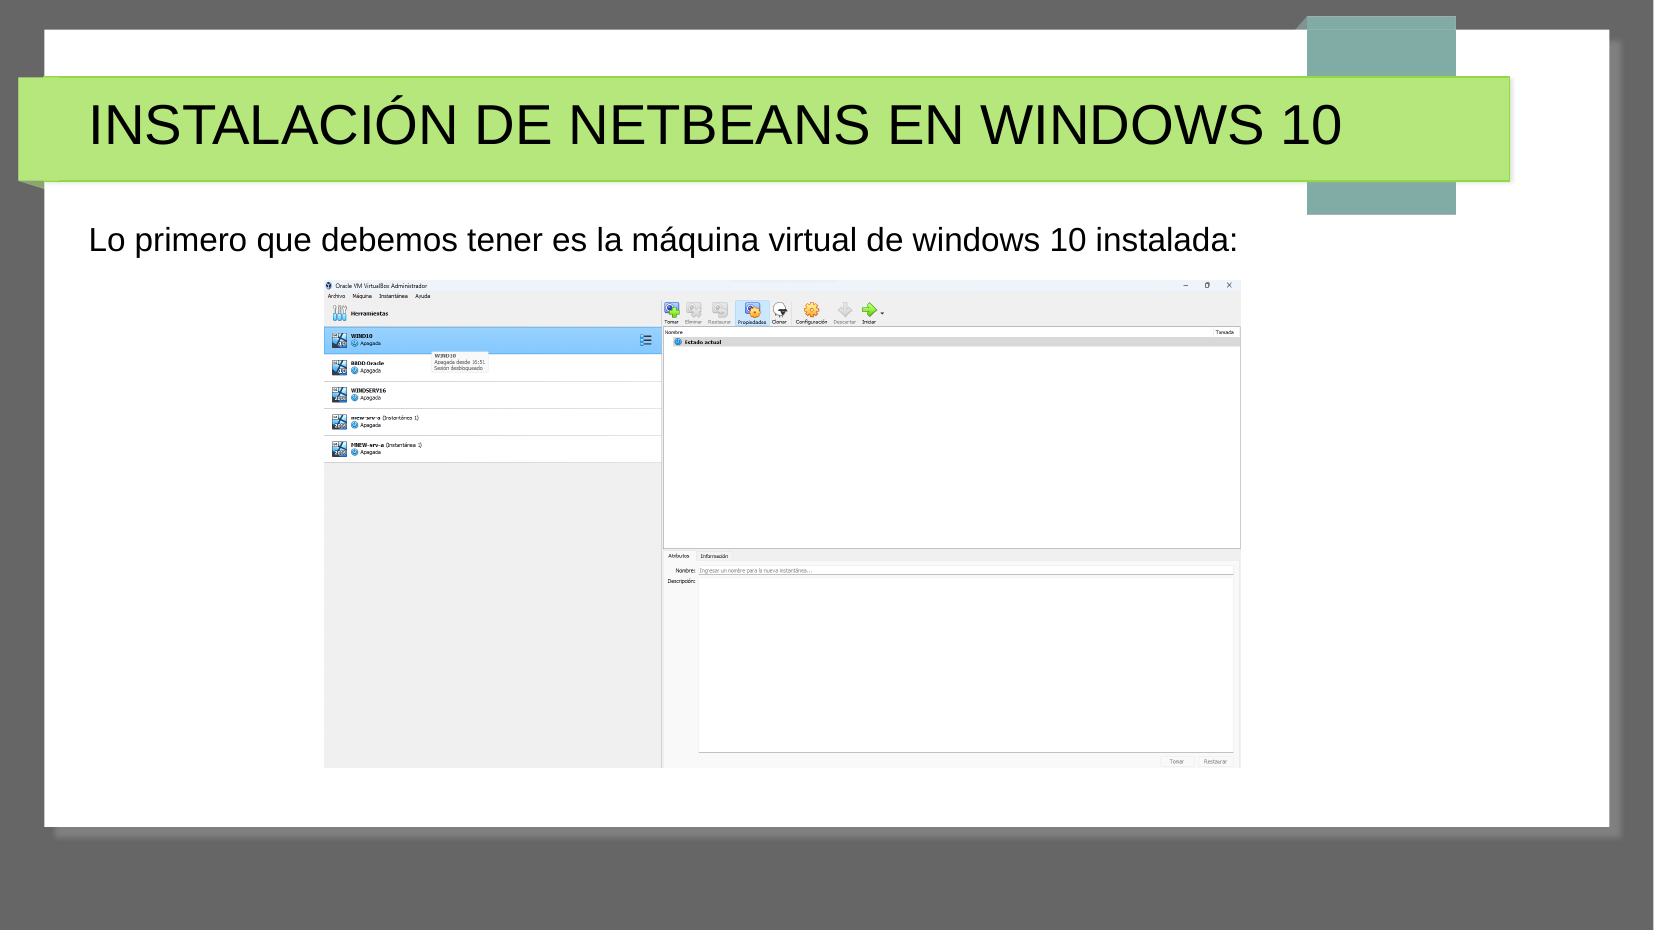

# INSTALACIÓN DE NETBEANS EN WINDOWS 10
Lo primero que debemos tener es la máquina virtual de windows 10 instalada: